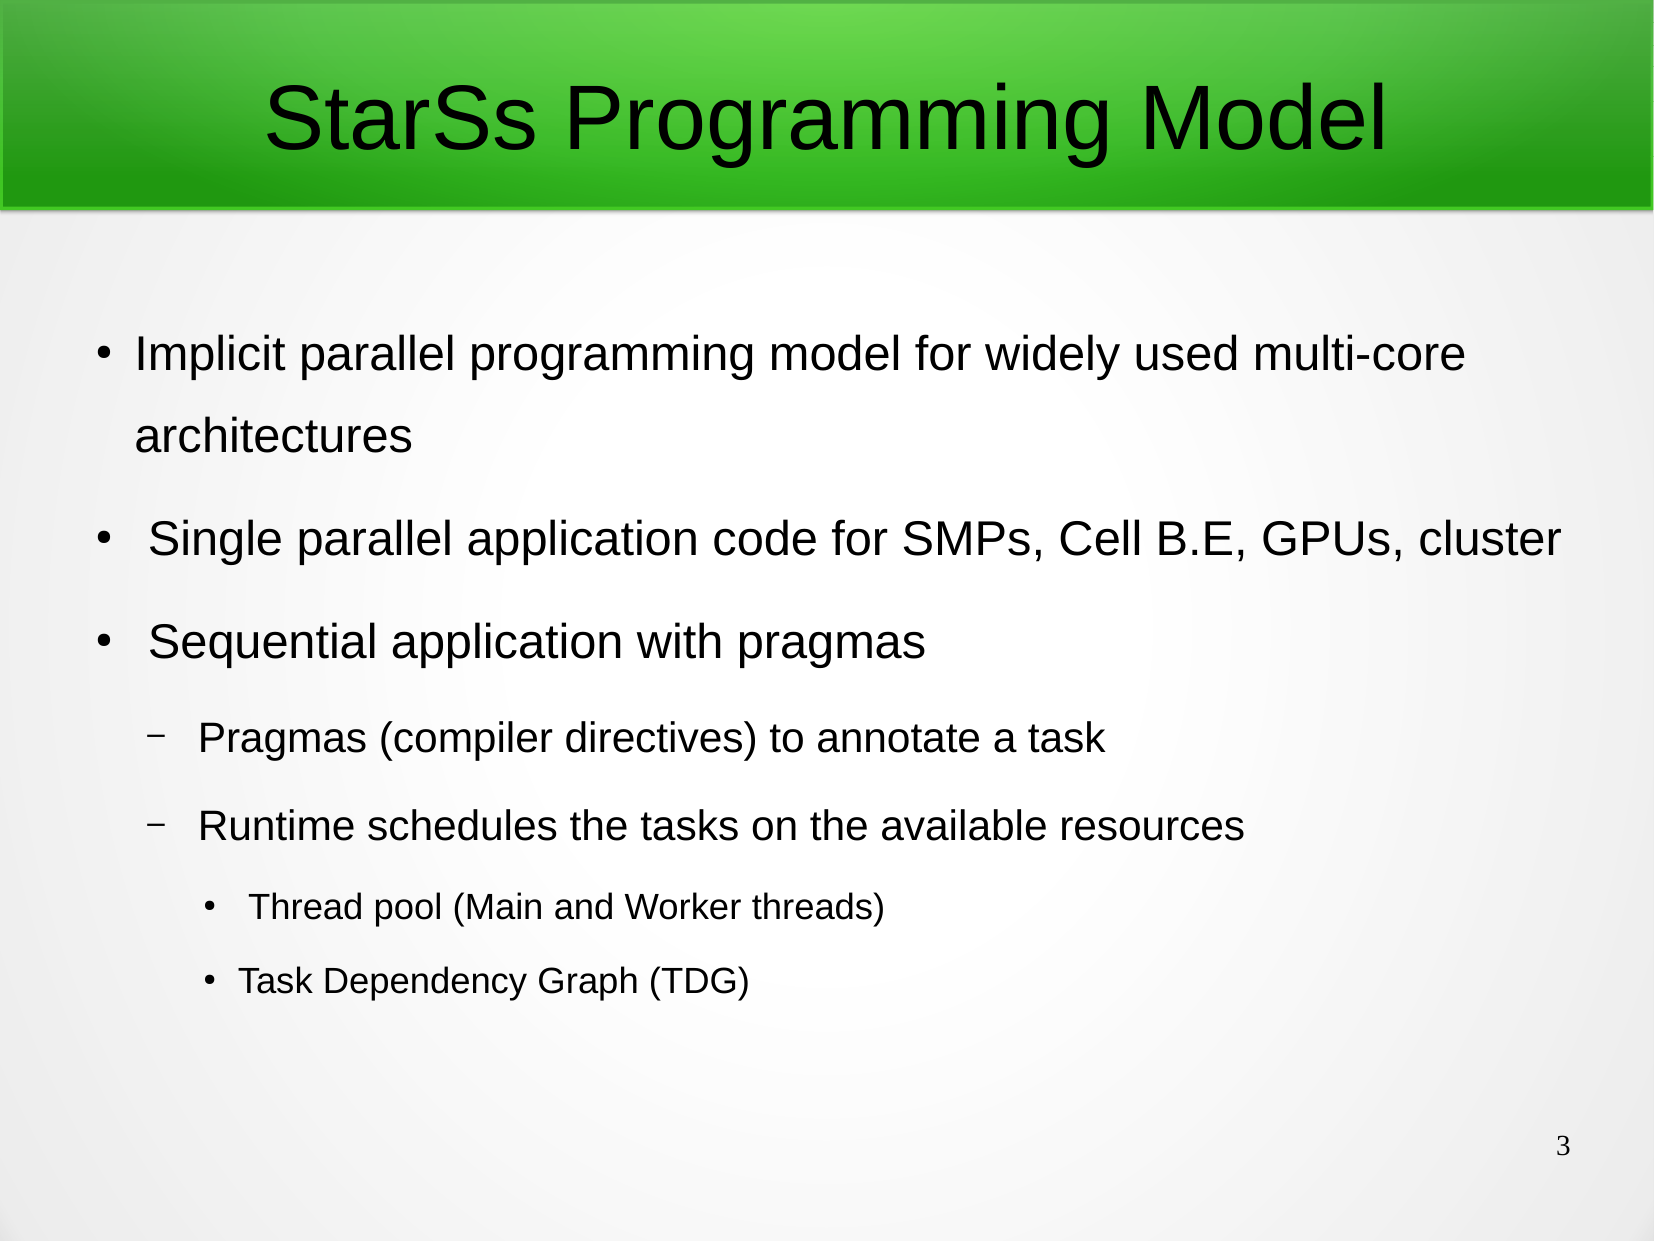

# StarSs Programming Model
Implicit parallel programming model for widely used multi-core architectures
 Single parallel application code for SMPs, Cell B.E, GPUs, cluster
 Sequential application with pragmas
 Pragmas (compiler directives) to annotate a task
 Runtime schedules the tasks on the available resources
 Thread pool (Main and Worker threads)
Task Dependency Graph (TDG)
3